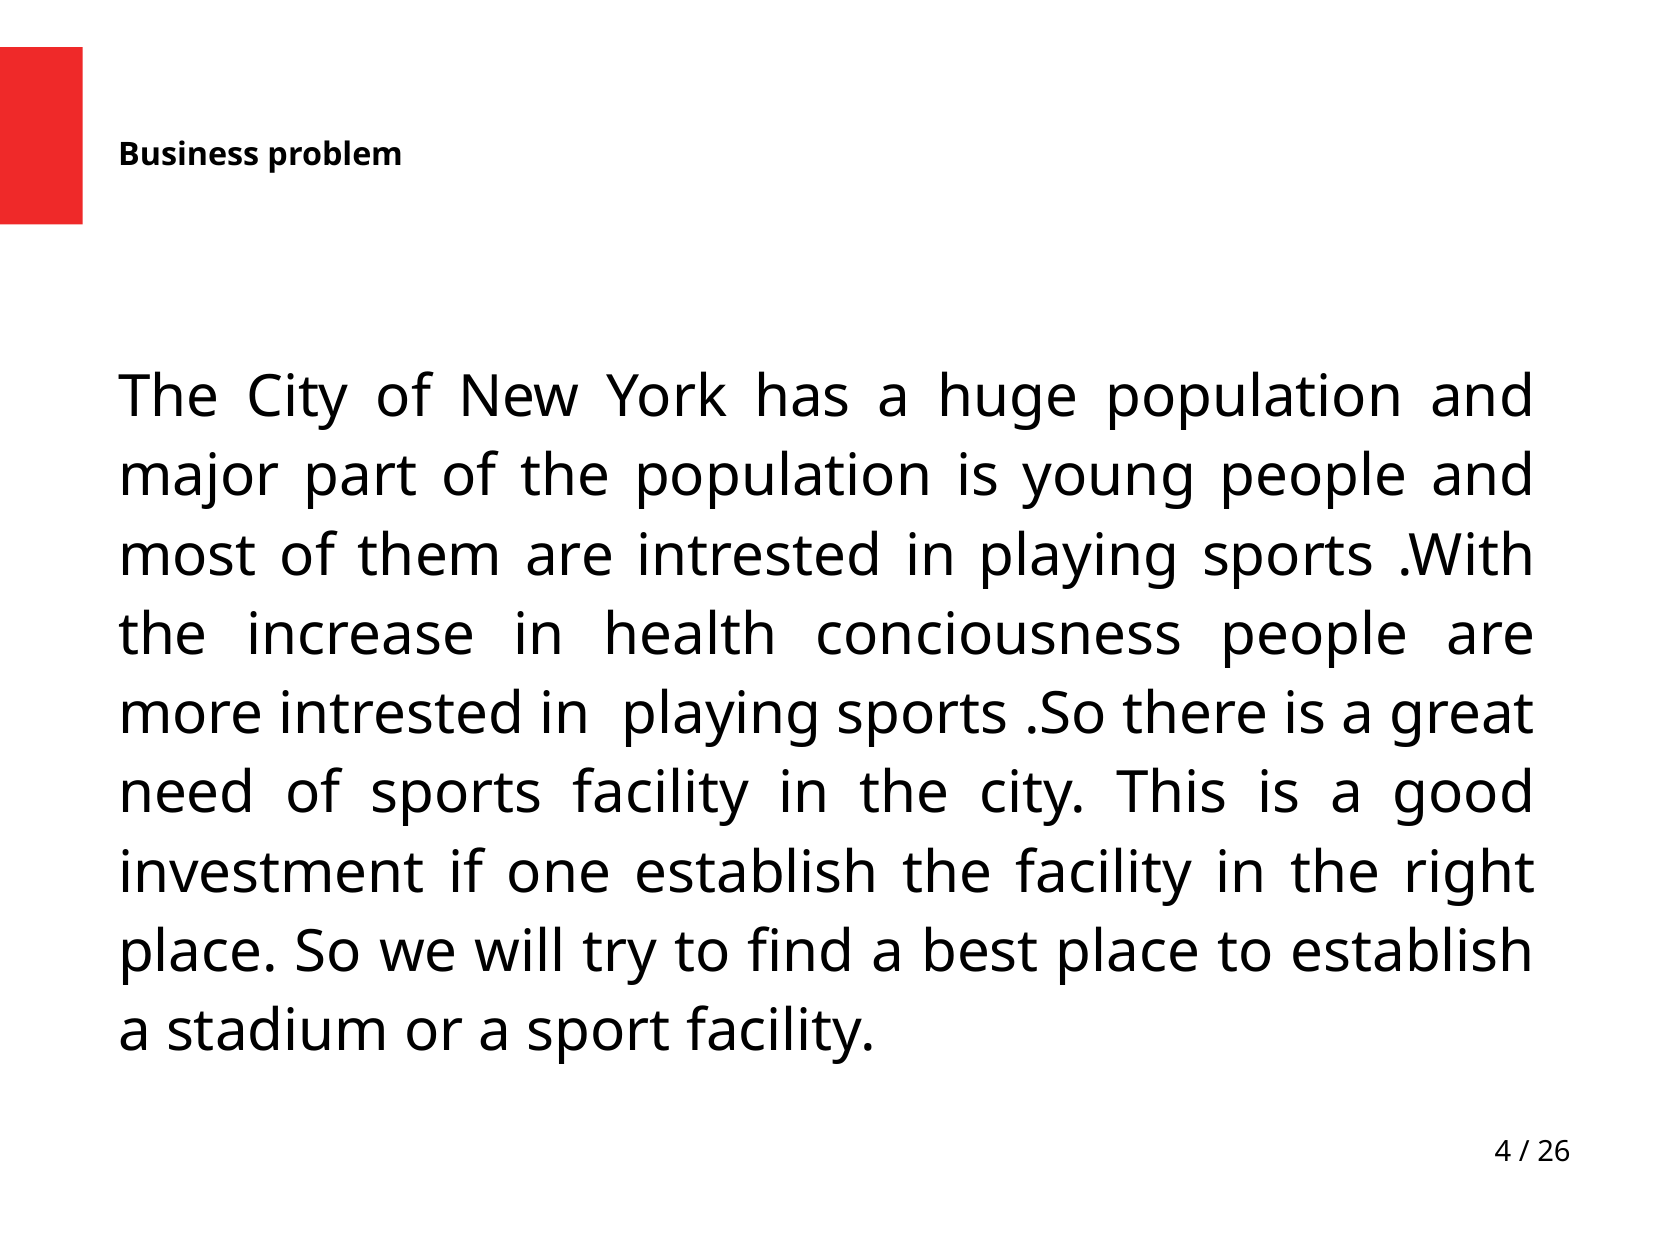

# Business problem
The City of New York has a huge population and major part of the population is young people and most of them are intrested in playing sports .With the increase in health conciousness people are more intrested in playing sports .So there is a great need of sports facility in the city. This is a good investment if one establish the facility in the right place. So we will try to find a best place to establish a stadium or a sport facility.
4